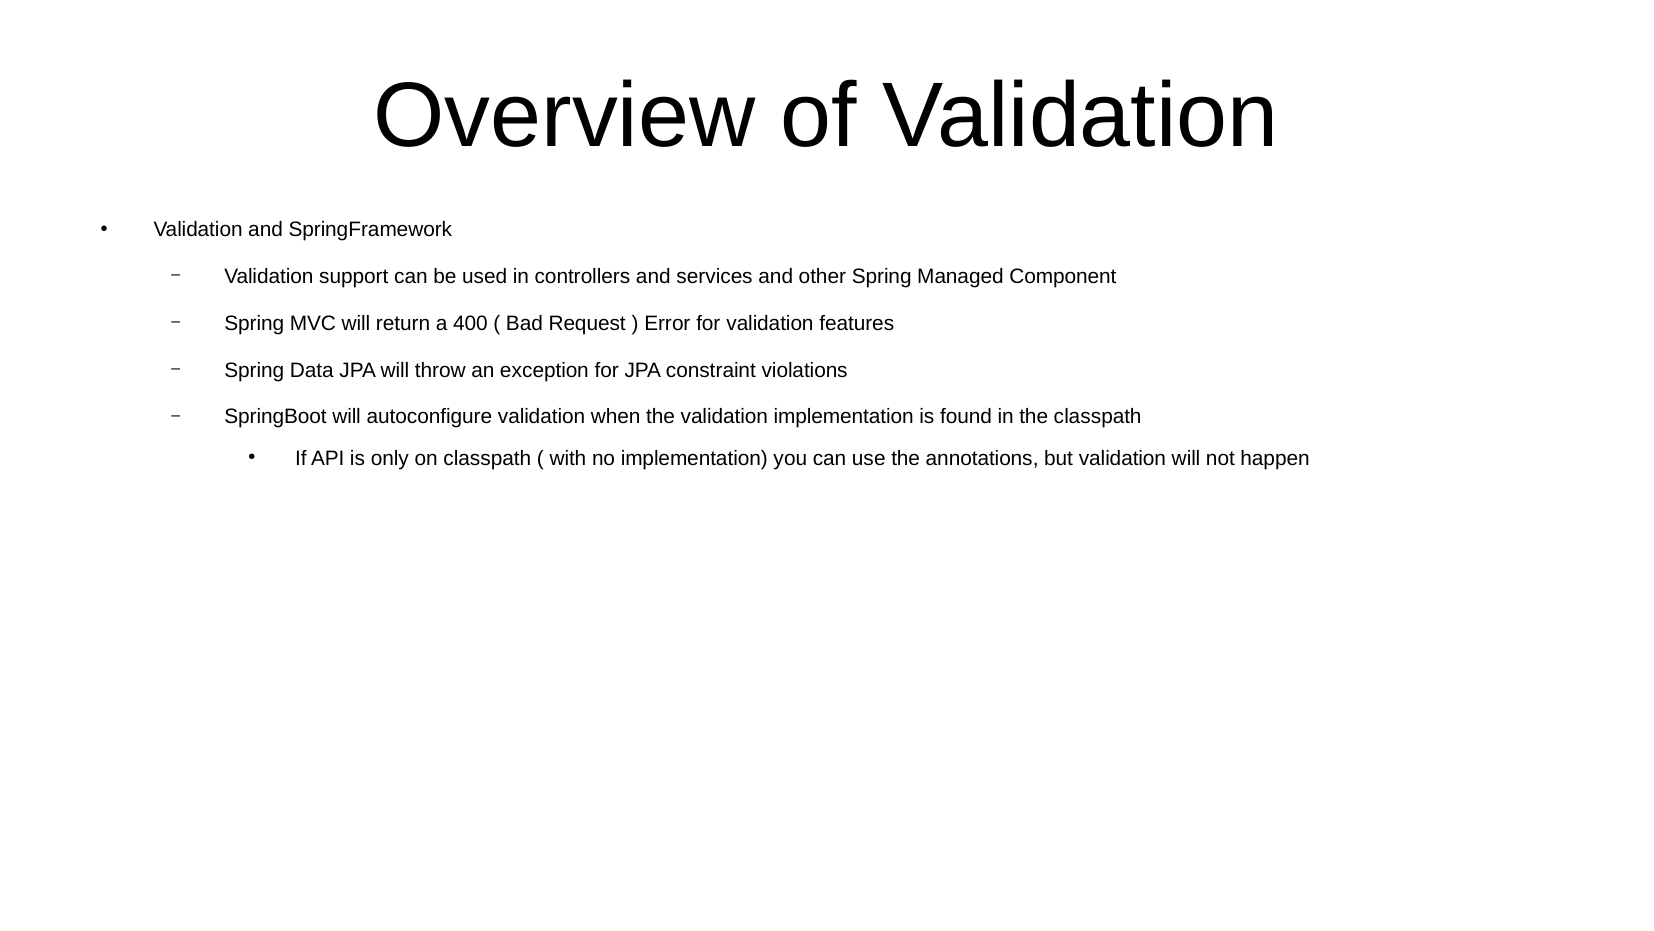

# Overview of Validation
Validation and SpringFramework
Validation support can be used in controllers and services and other Spring Managed Component
Spring MVC will return a 400 ( Bad Request ) Error for validation features
Spring Data JPA will throw an exception for JPA constraint violations
SpringBoot will autoconfigure validation when the validation implementation is found in the classpath
If API is only on classpath ( with no implementation) you can use the annotations, but validation will not happen